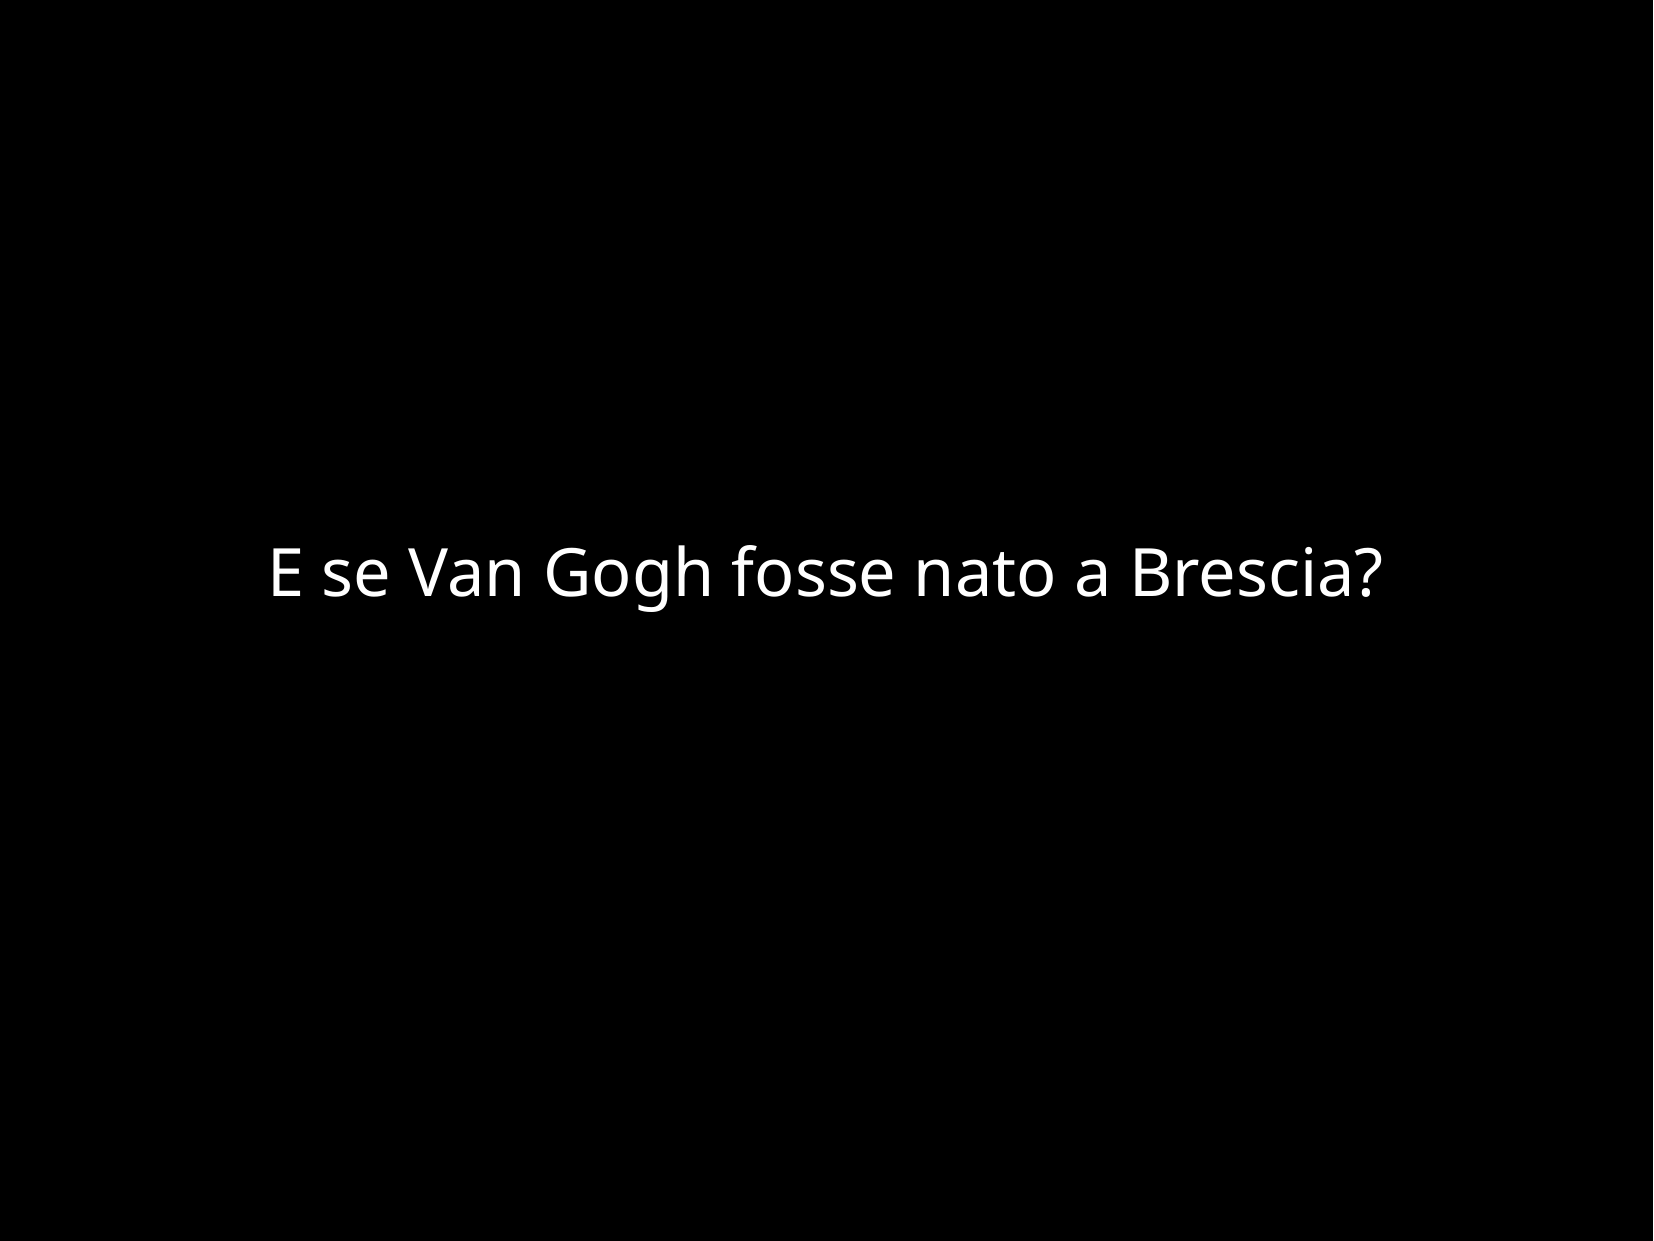

# E se Van Gogh fosse nato a Brescia?